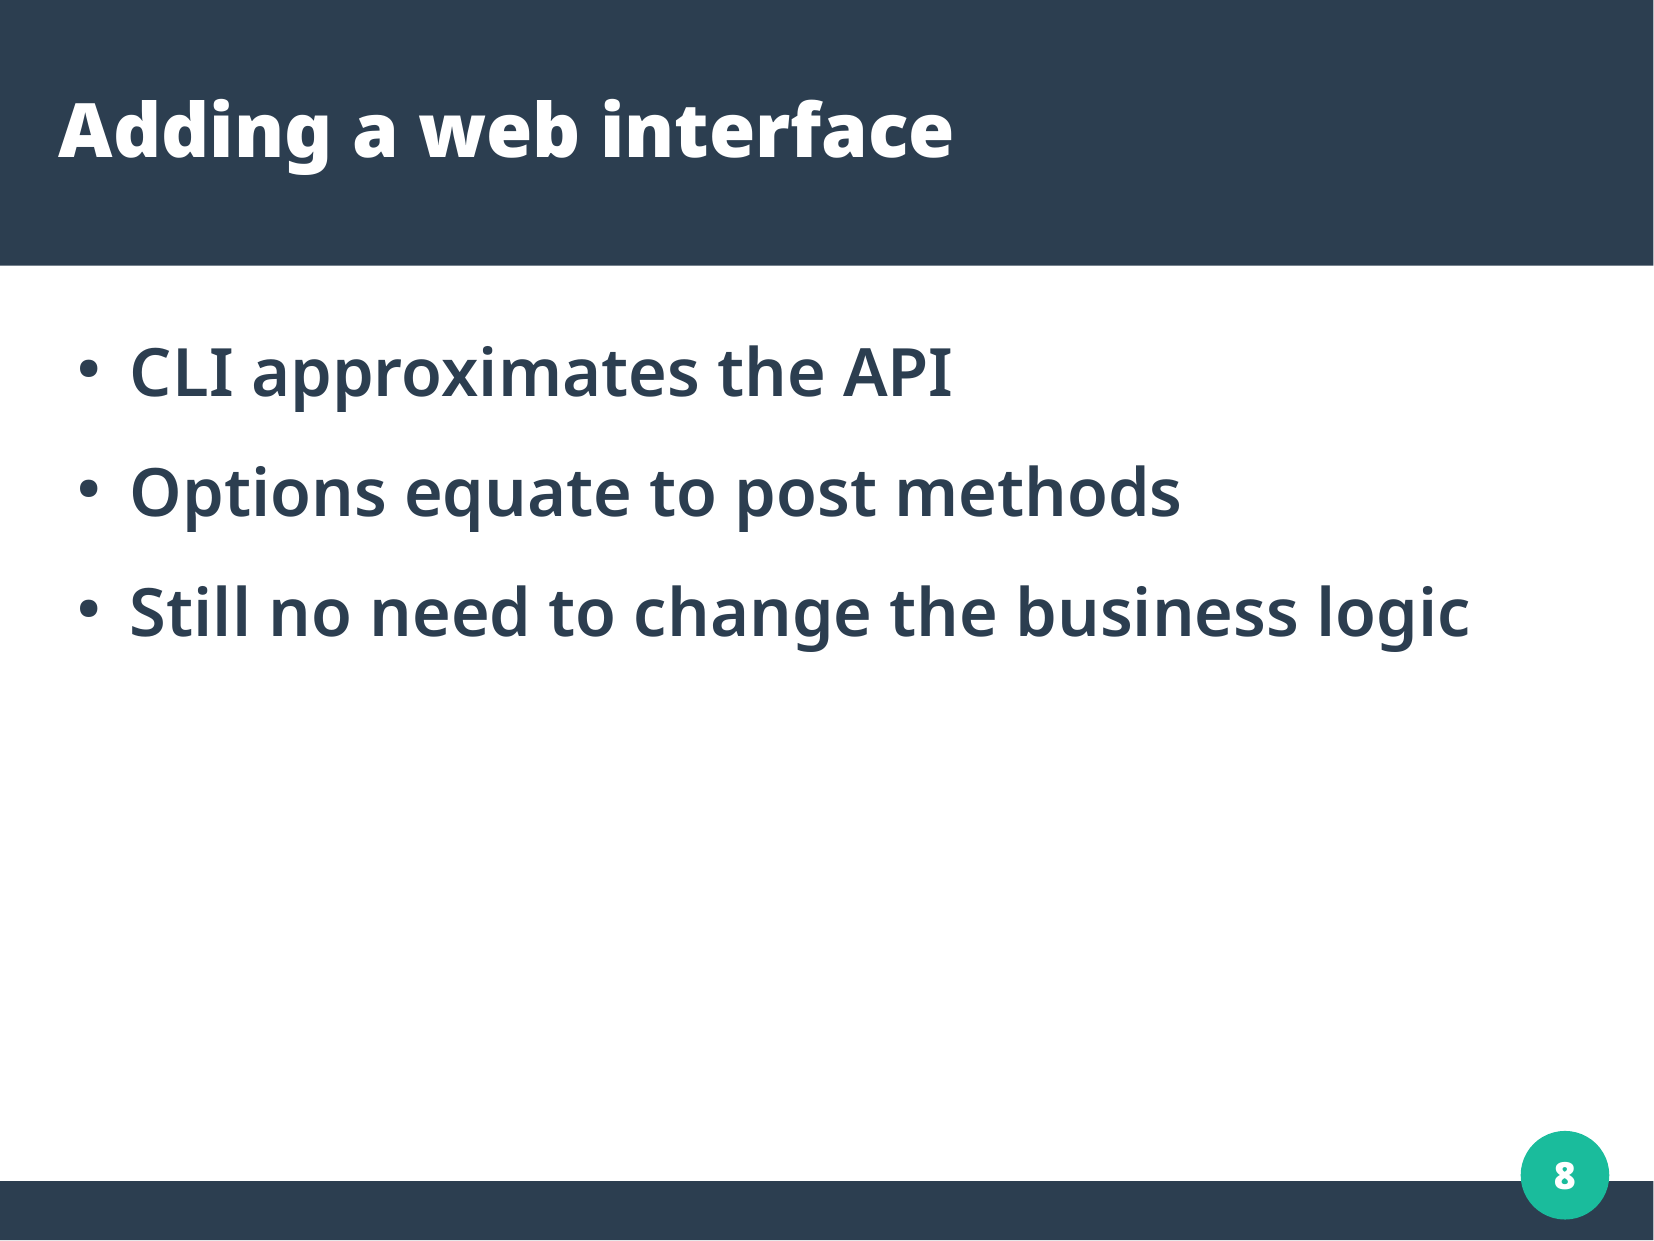

# Adding a web interface
CLI approximates the API
Options equate to post methods
Still no need to change the business logic
8